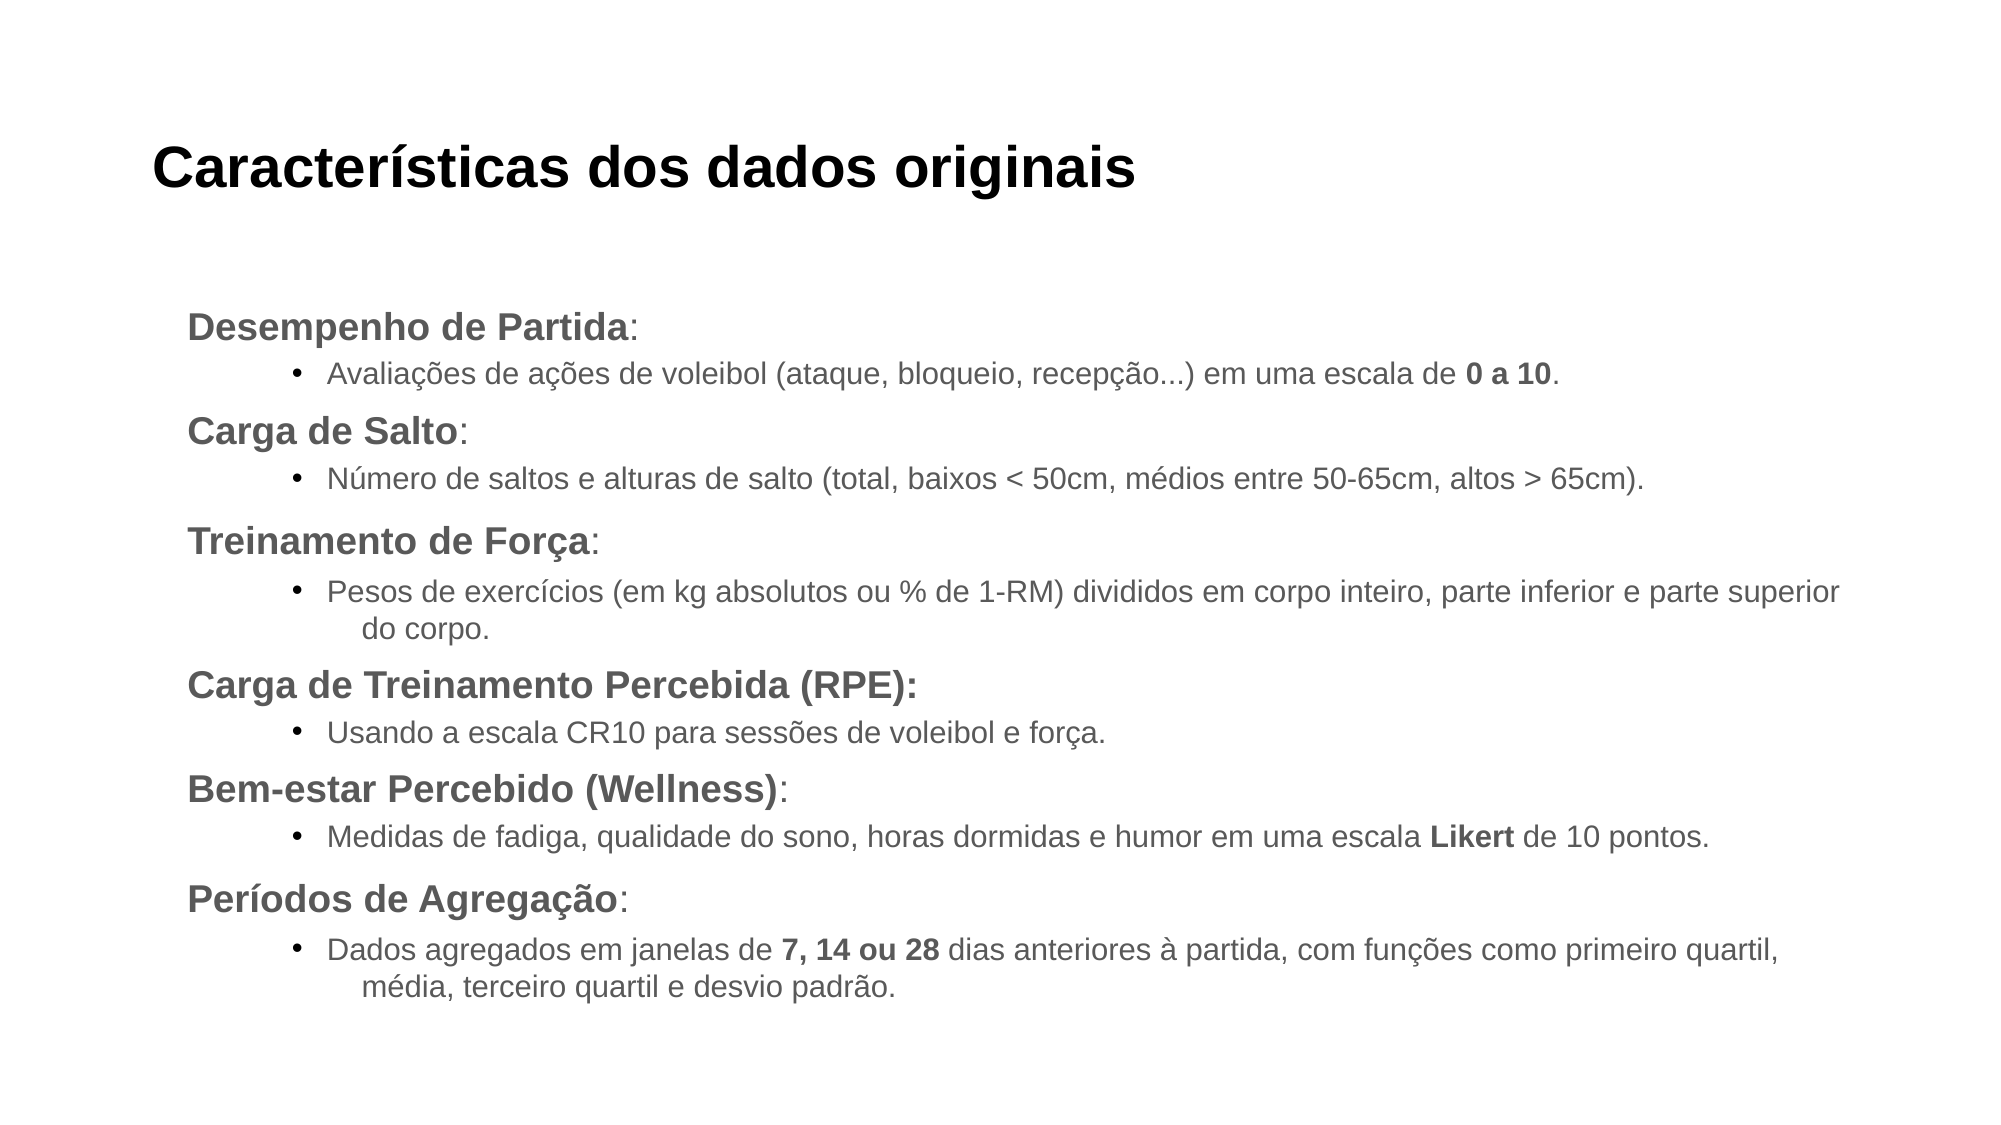

# Características dos dados originais
Desempenho de Partida:
Avaliações de ações de voleibol (ataque, bloqueio, recepção...) em uma escala de 0 a 10.
Carga de Salto:
Número de saltos e alturas de salto (total, baixos < 50cm, médios entre 50-65cm, altos > 65cm).
Treinamento de Força:
Pesos de exercícios (em kg absolutos ou % de 1-RM) divididos em corpo inteiro, parte inferior e parte superior do corpo.
Carga de Treinamento Percebida (RPE):
Usando a escala CR10 para sessões de voleibol e força.
Bem-estar Percebido (Wellness):
Medidas de fadiga, qualidade do sono, horas dormidas e humor em uma escala Likert de 10 pontos.
Períodos de Agregação:
Dados agregados em janelas de 7, 14 ou 28 dias anteriores à partida, com funções como primeiro quartil, média, terceiro quartil e desvio padrão.